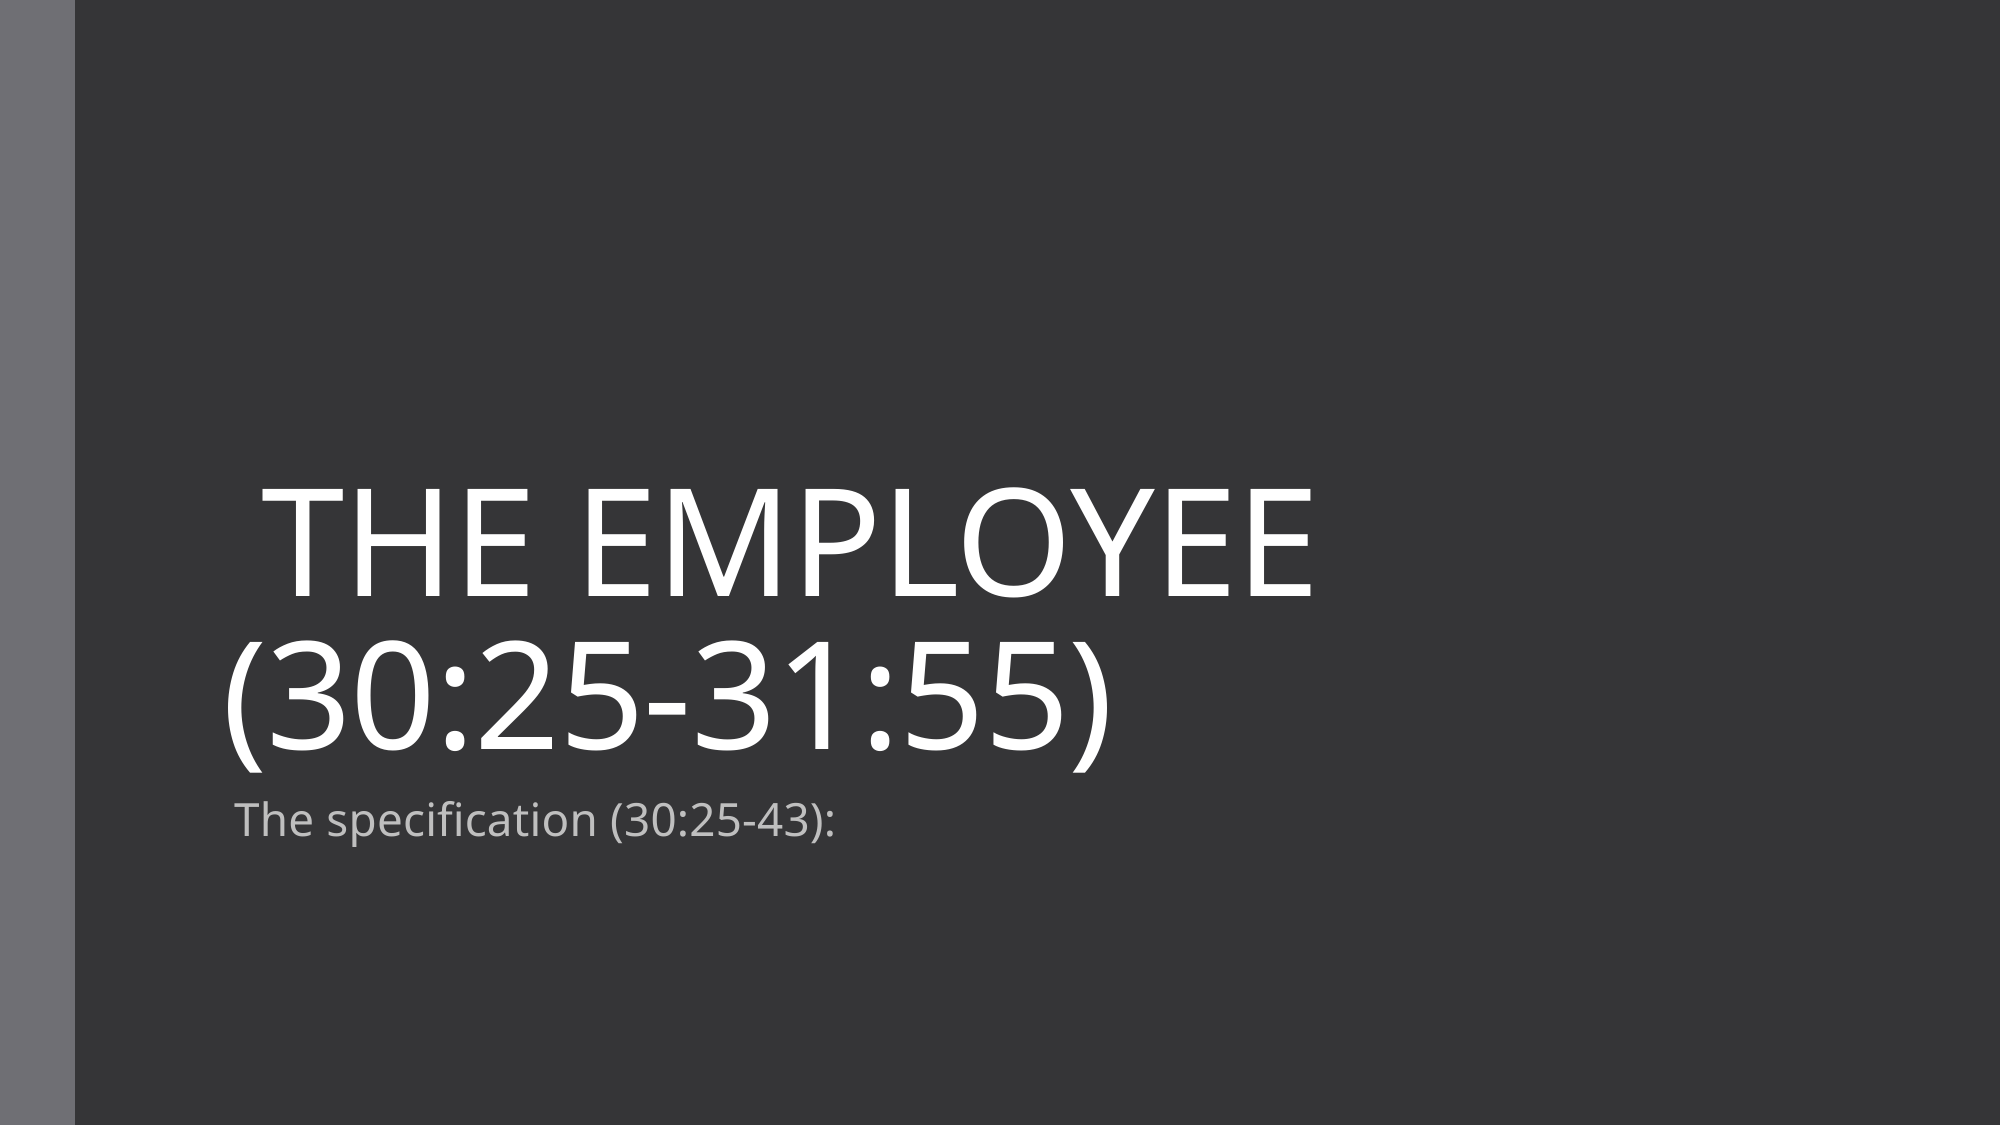

# THE EMPLOYEE (30:25-31:55)
 The specification (30:25-43):